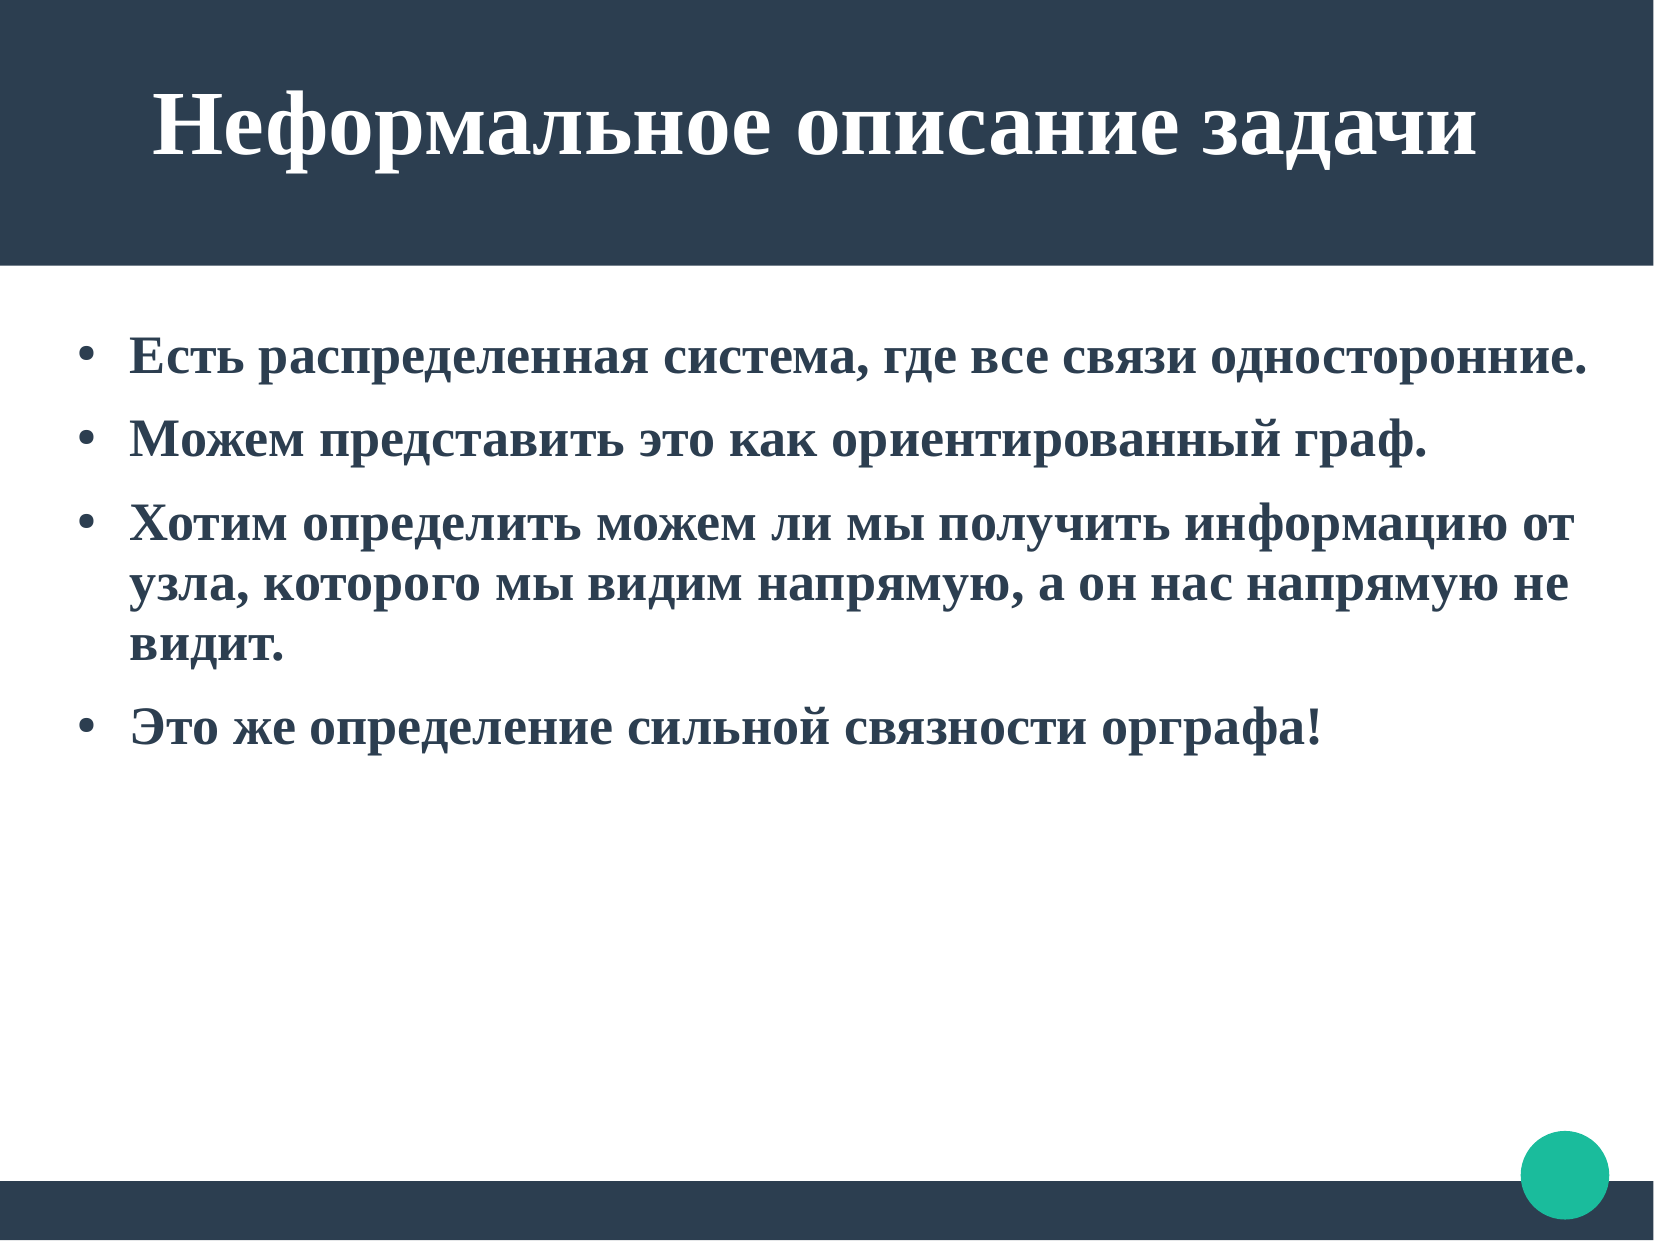

# Неформальное описание задачи
Есть распределенная система, где все связи односторонние.
Можем представить это как ориентированный граф.
Хотим определить можем ли мы получить информацию от узла, которого мы видим напрямую, а он нас напрямую не видит.
Это же определение сильной связности орграфа!